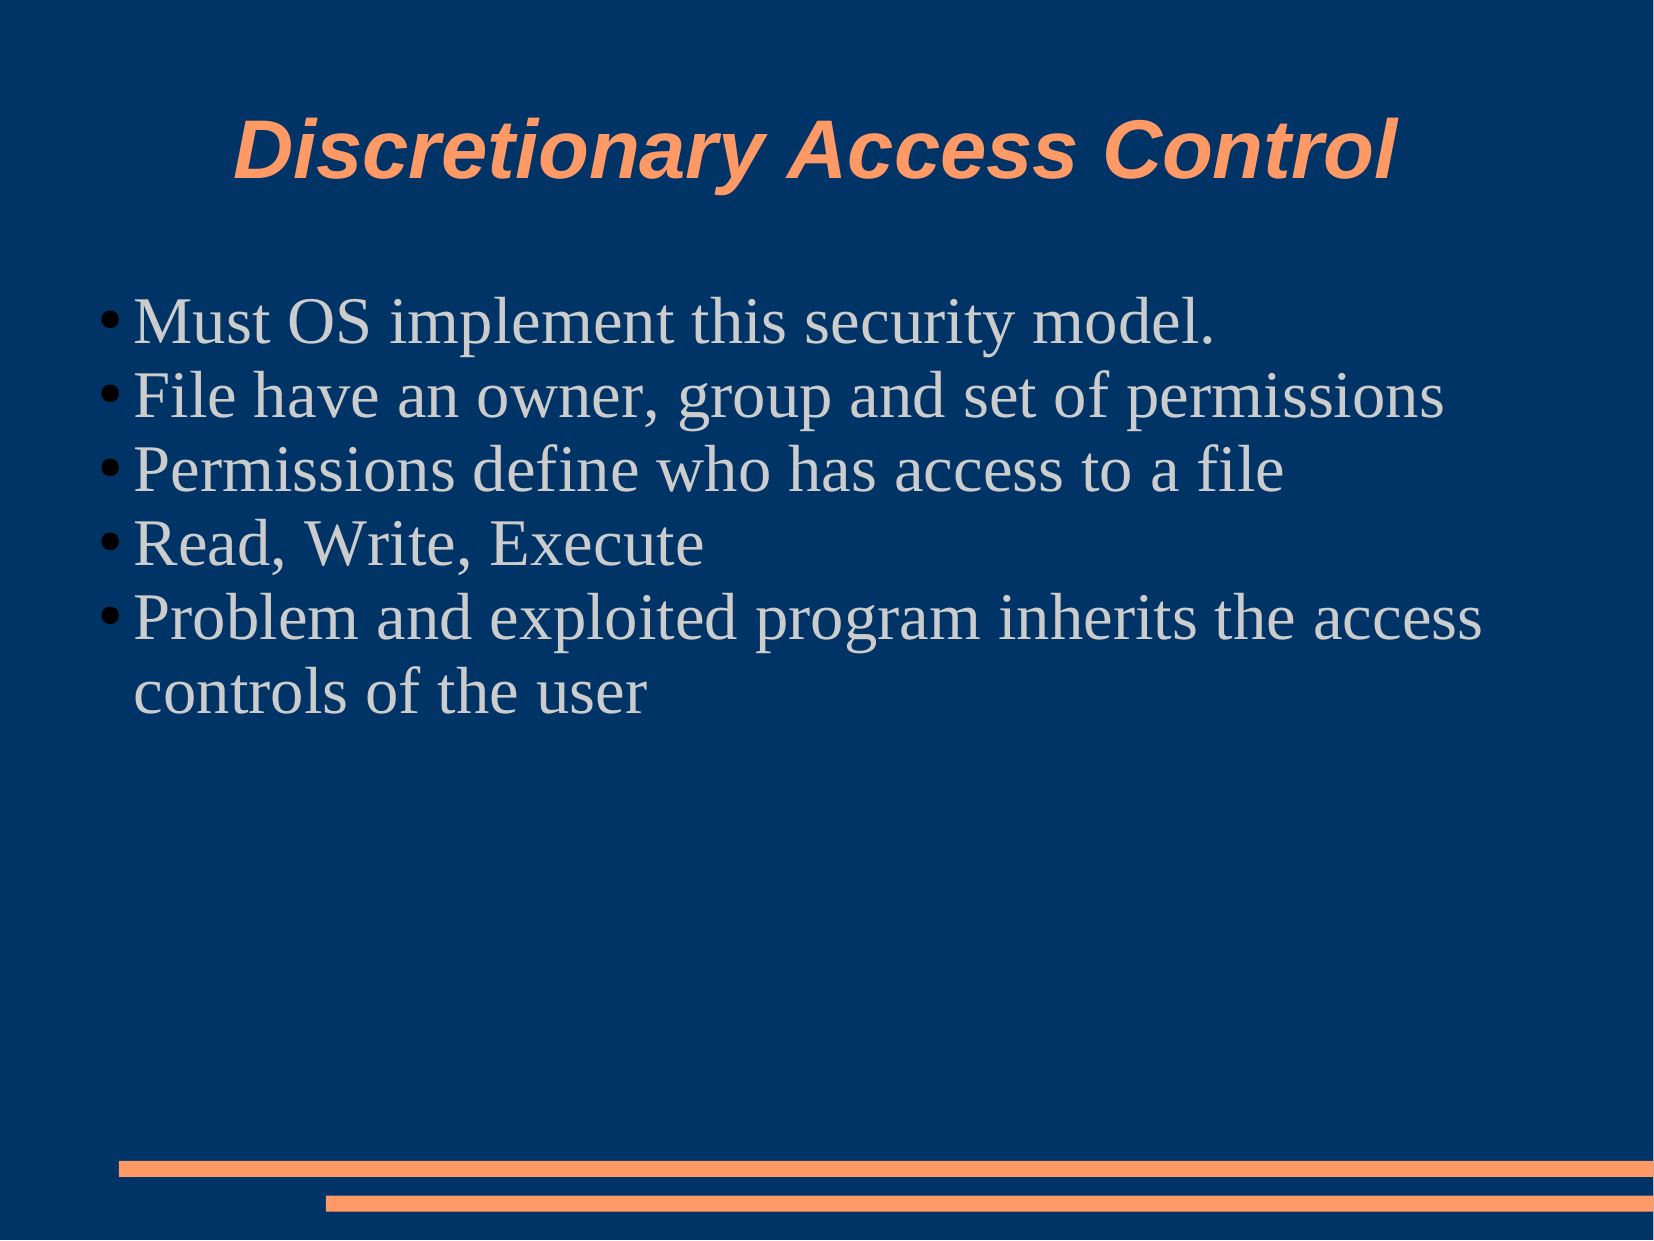

# Discretionary Access Control
Must OS implement this security model.
File have an owner, group and set of permissions
Permissions define who has access to a file
Read, Write, Execute
Problem and exploited program inherits the access controls of the user